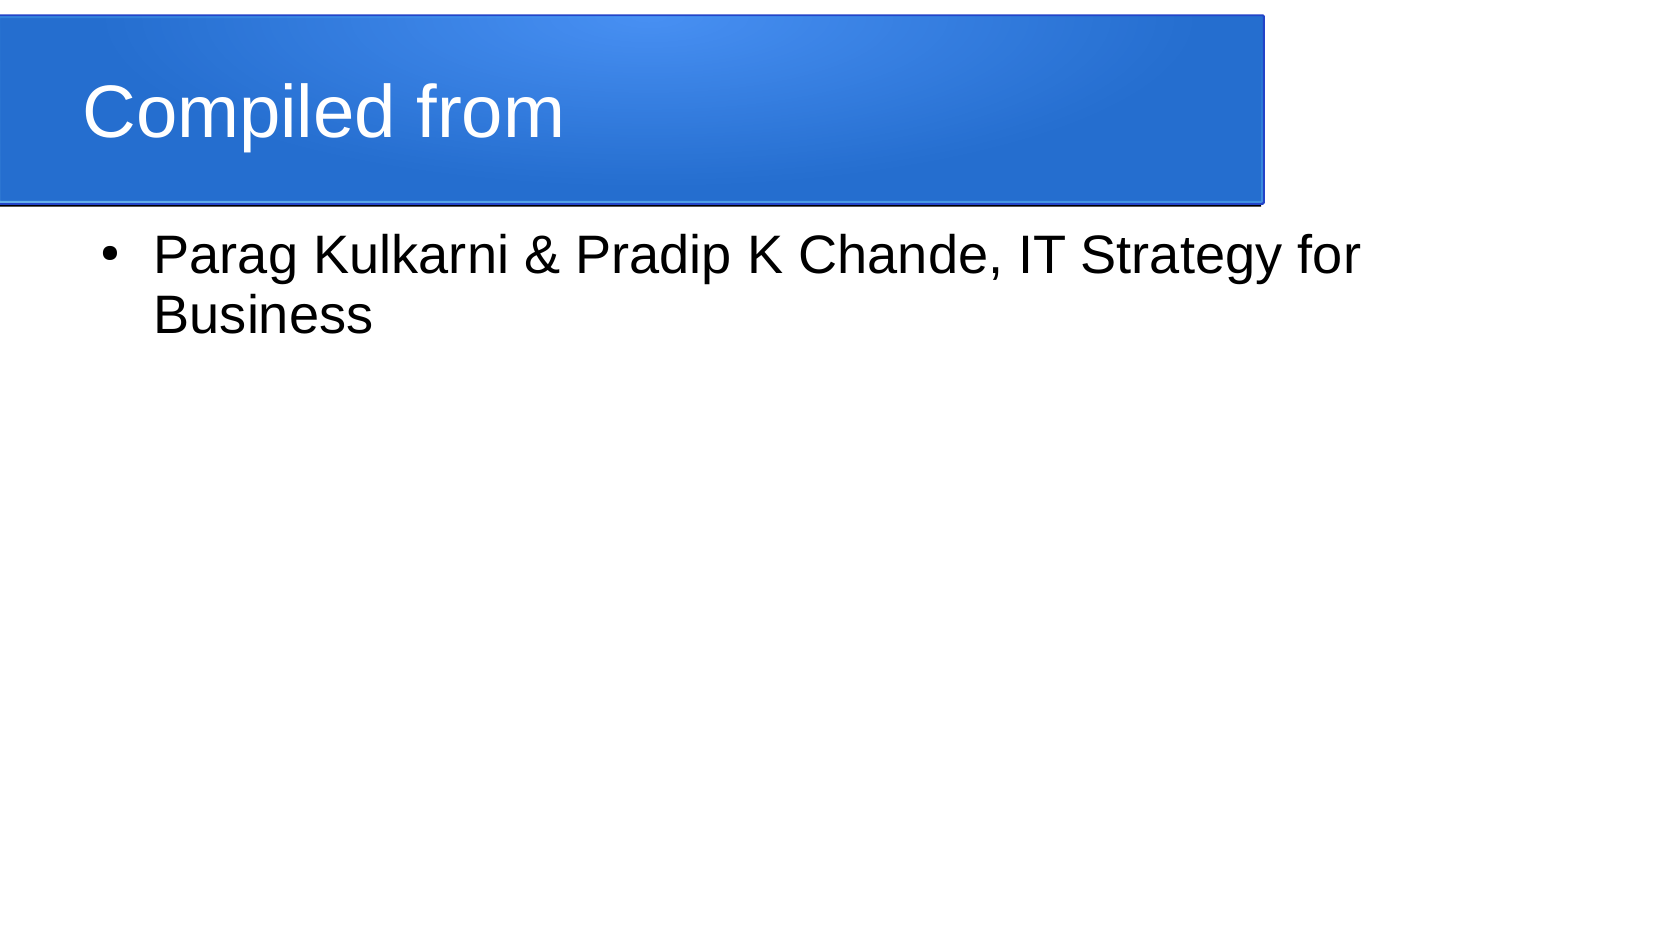

# Compiled from
Parag Kulkarni & Pradip K Chande, IT Strategy for Business